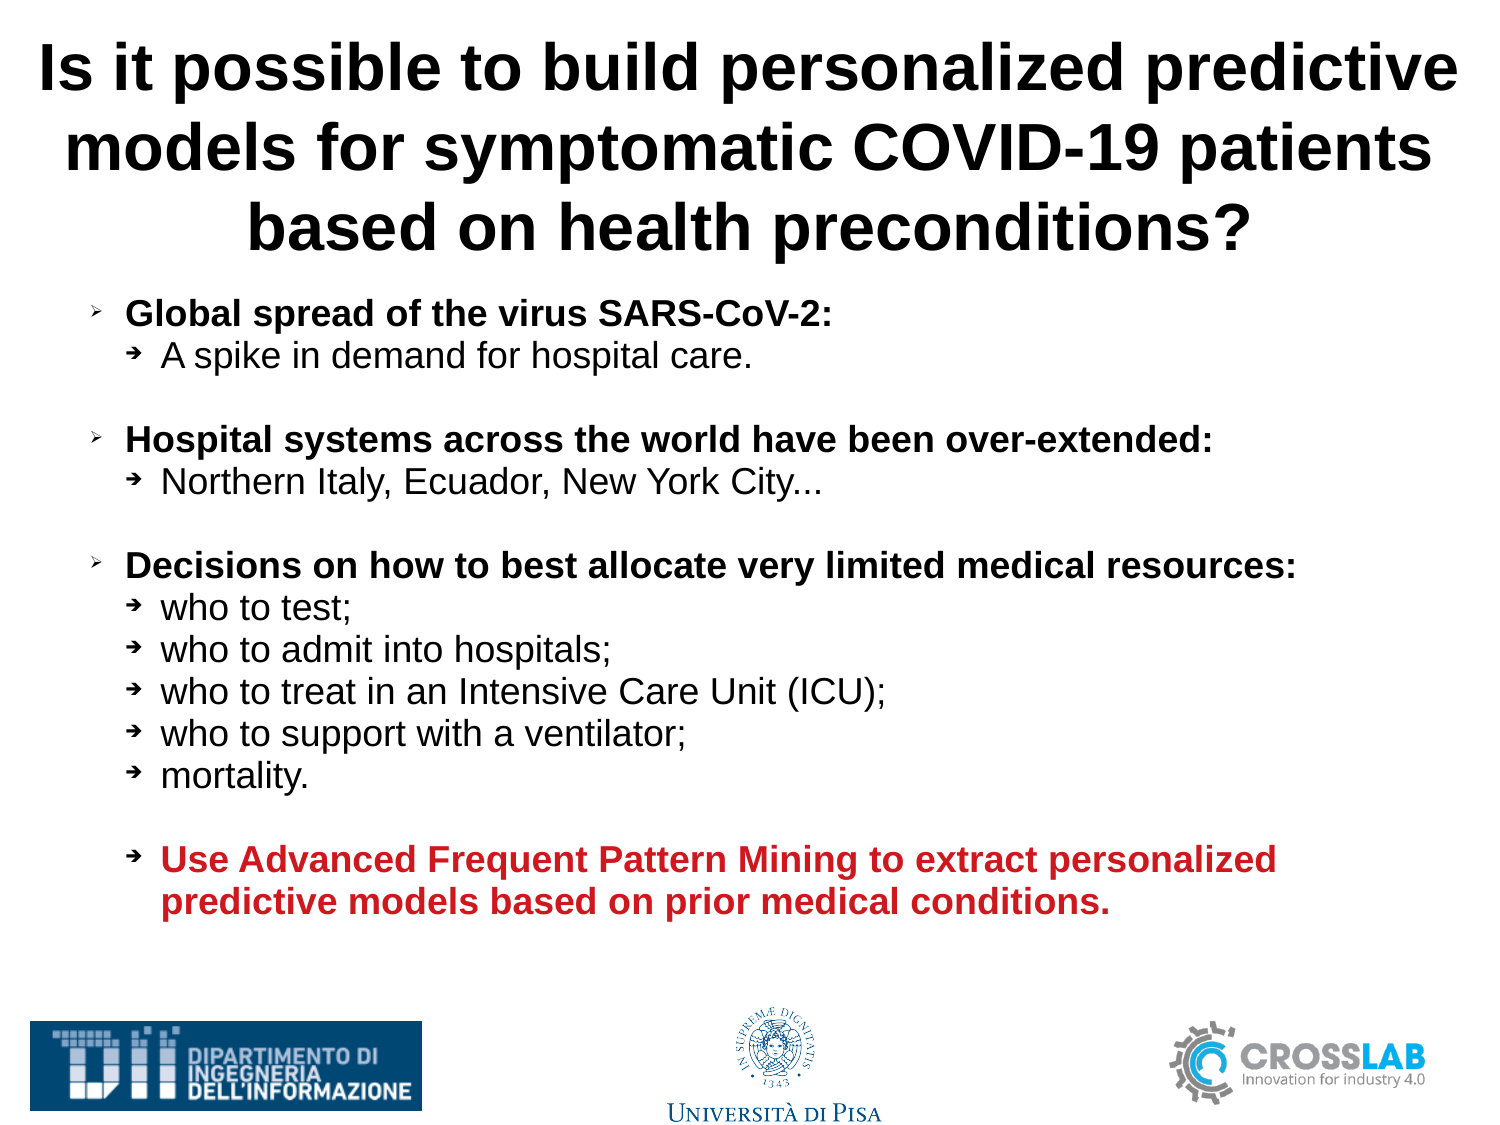

Is it possible to build personalized predictive models for symptomatic COVID-19 patients based on health preconditions?
Global spread of the virus SARS-CoV-2:
A spike in demand for hospital care.
Hospital systems across the world have been over-extended:
Northern Italy, Ecuador, New York City...
Decisions on how to best allocate very limited medical resources:
who to test;
who to admit into hospitals;
who to treat in an Intensive Care Unit (ICU);
who to support with a ventilator;
mortality.
Use Advanced Frequent Pattern Mining to extract personalized predictive models based on prior medical conditions.